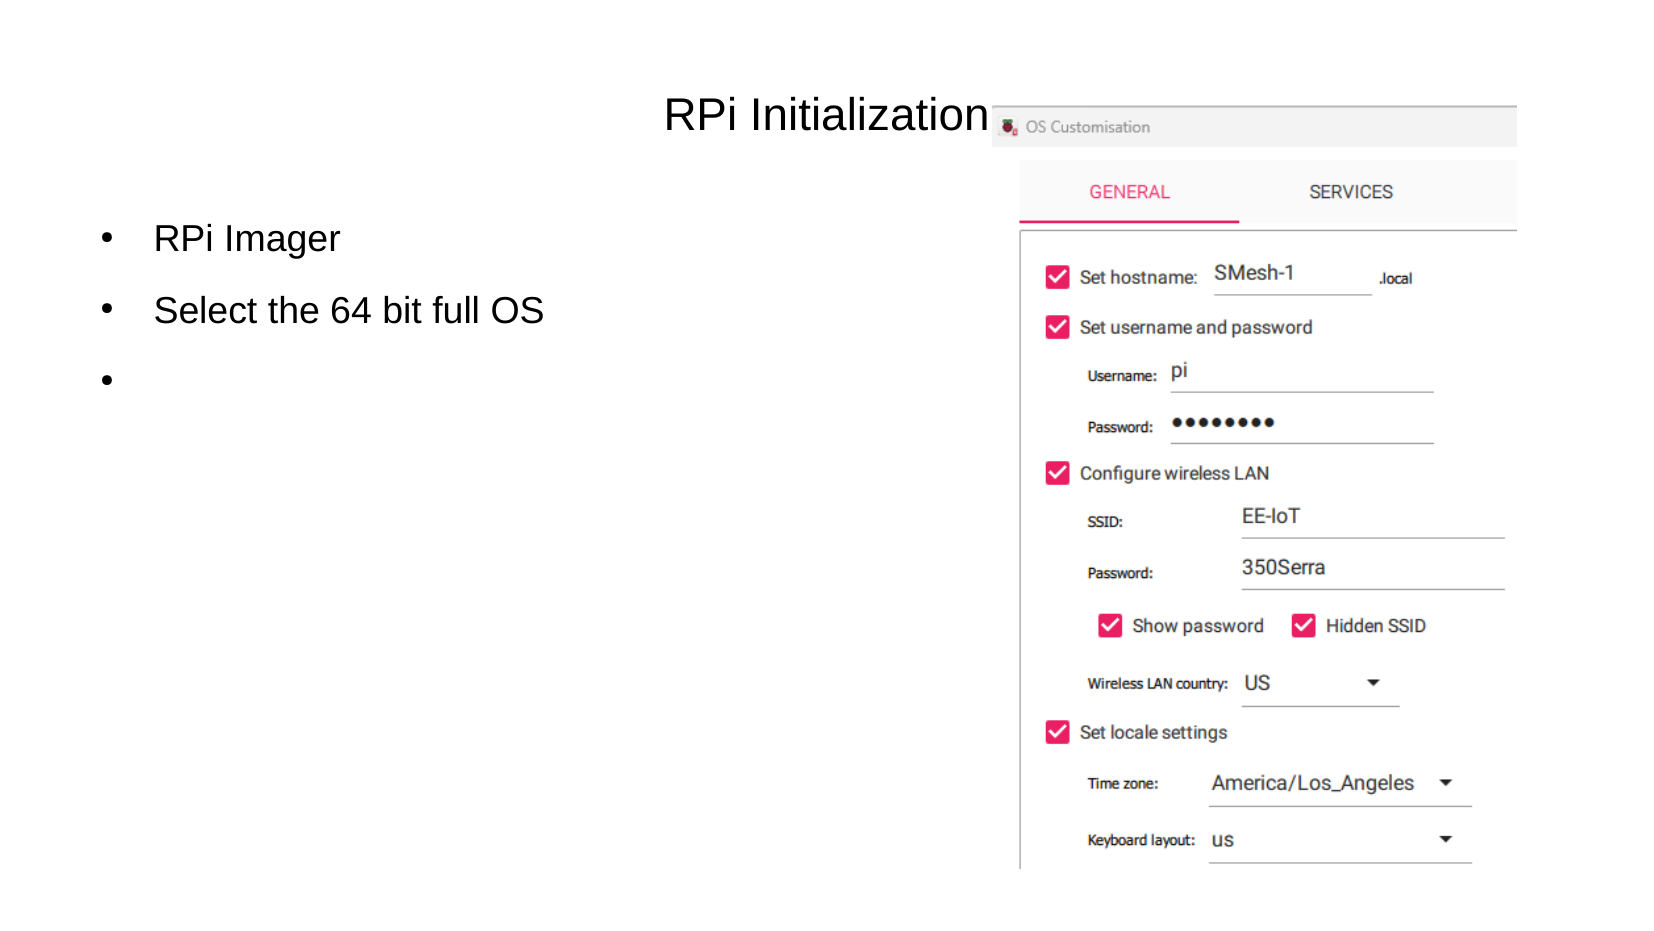

# RPi Initialization
RPi Imager
Select the 64 bit full OS